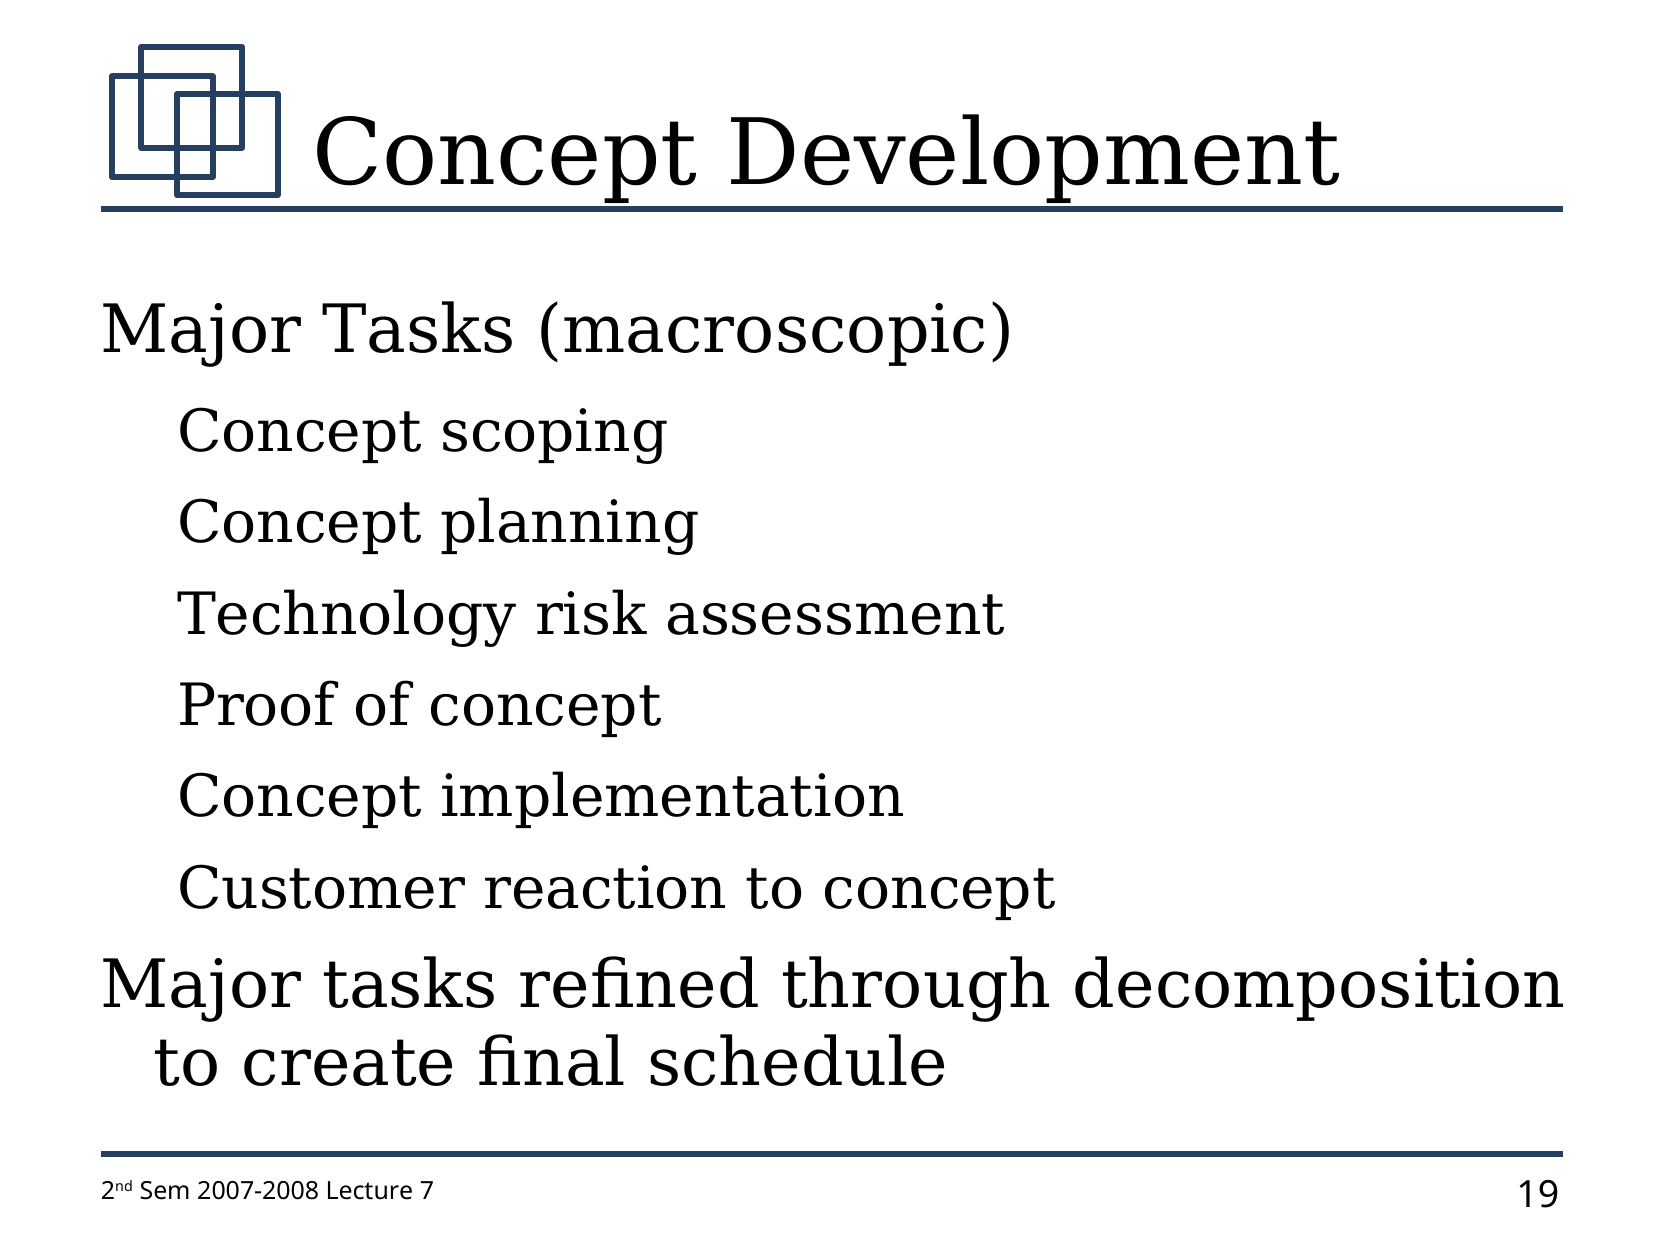

# Concept Development
Major Tasks (macroscopic)
Concept scoping
Concept planning
Technology risk assessment
Proof of concept
Concept implementation
Customer reaction to concept
Major tasks refined through decomposition to create final schedule